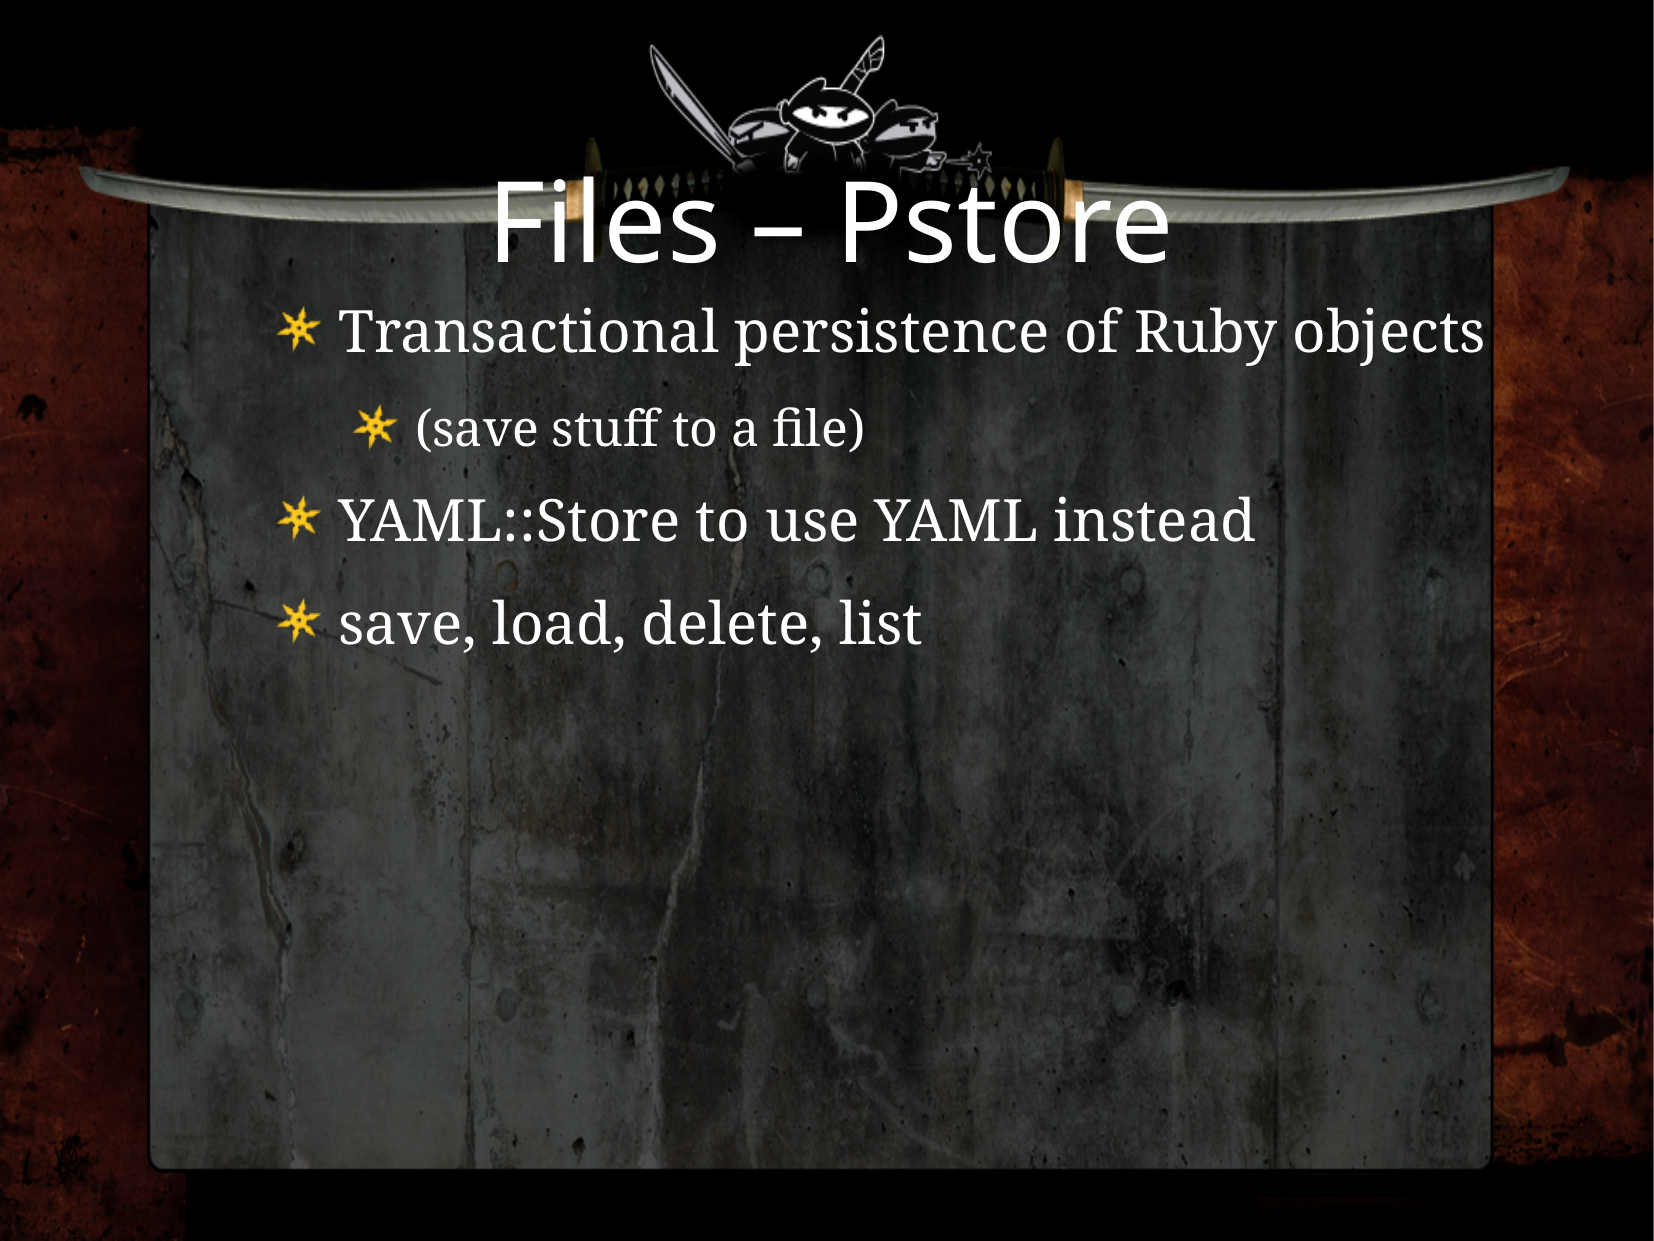

# Files – Pstore
Transactional persistence of Ruby objects
(save stuff to a file)
YAML::Store to use YAML instead
save, load, delete, list